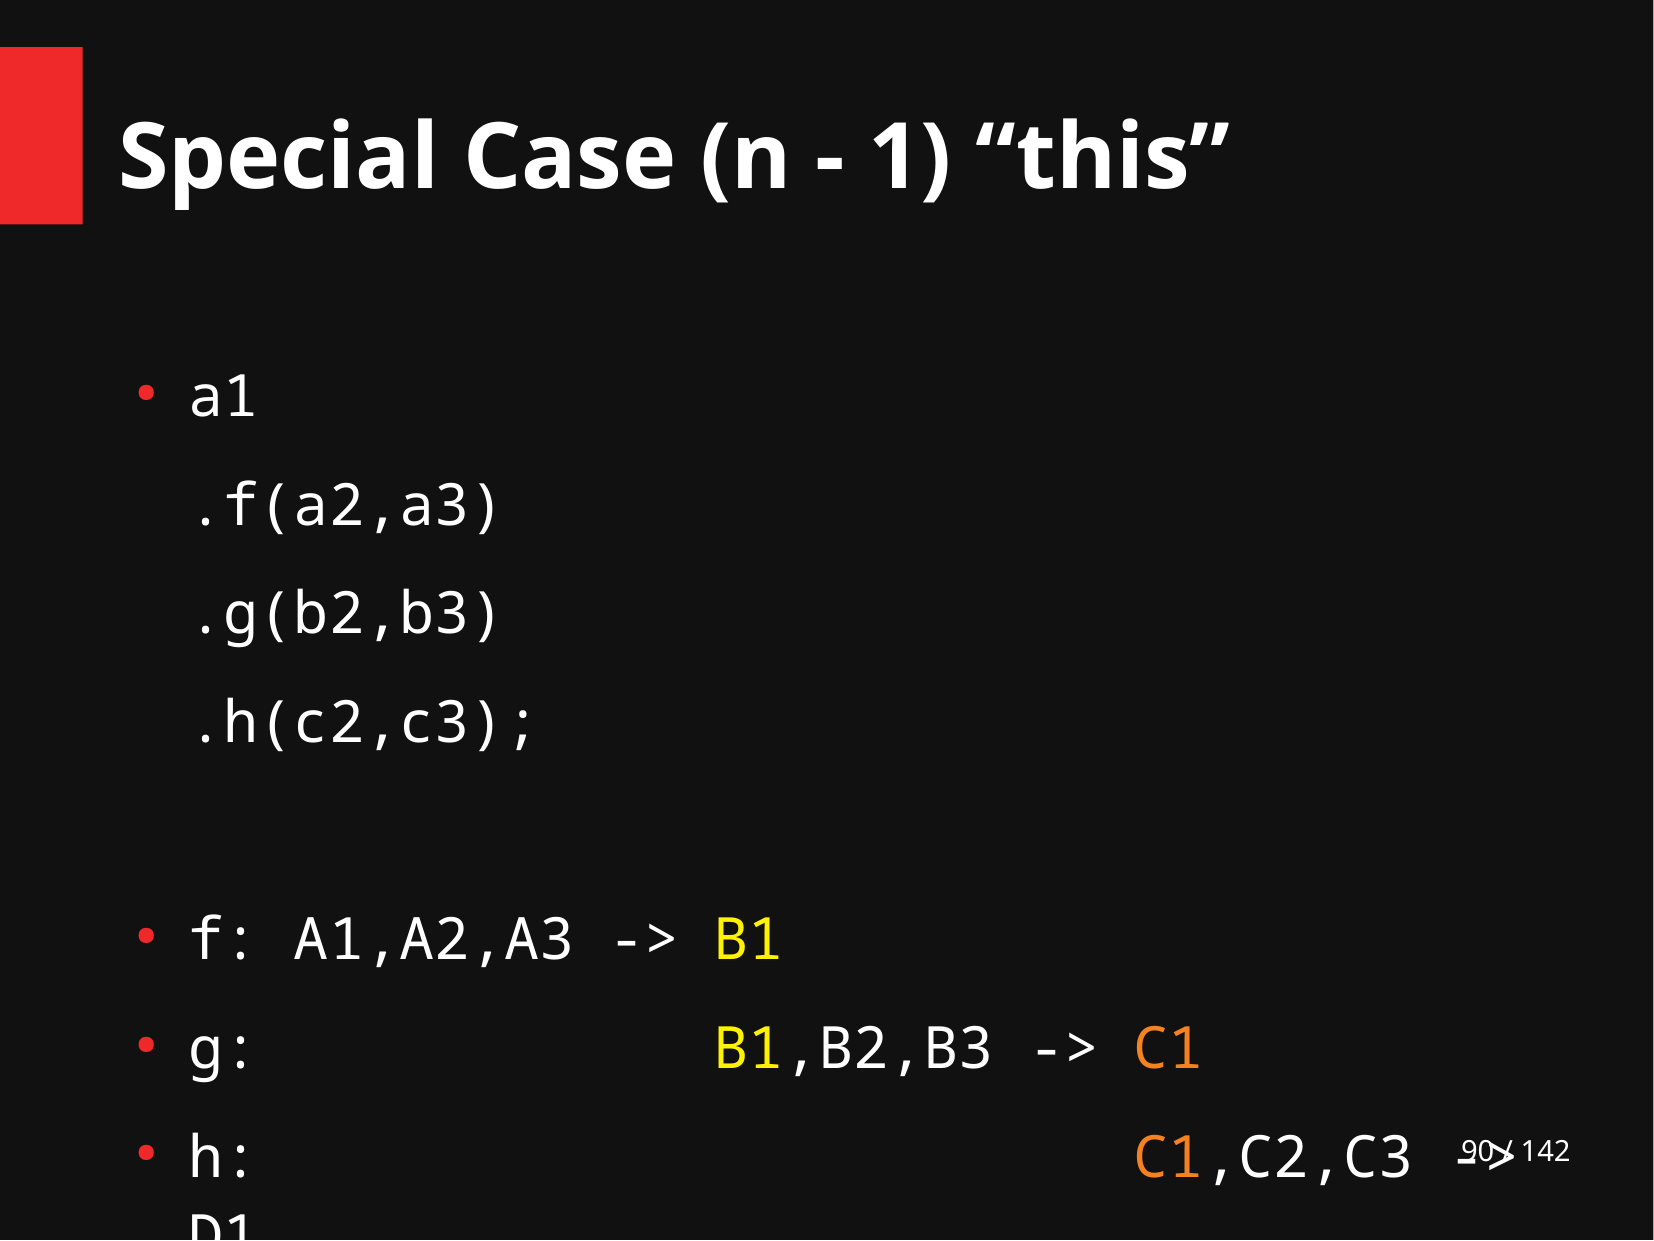

# Special Case (n - 1) “this”
a1
.f(a2,a3)
.g(b2,b3)
.h(c2,c3);
f: A1,A2,A3 -> B1
g: B1,B2,B3 -> C1
h: C1,C2,C3 -> D1
90